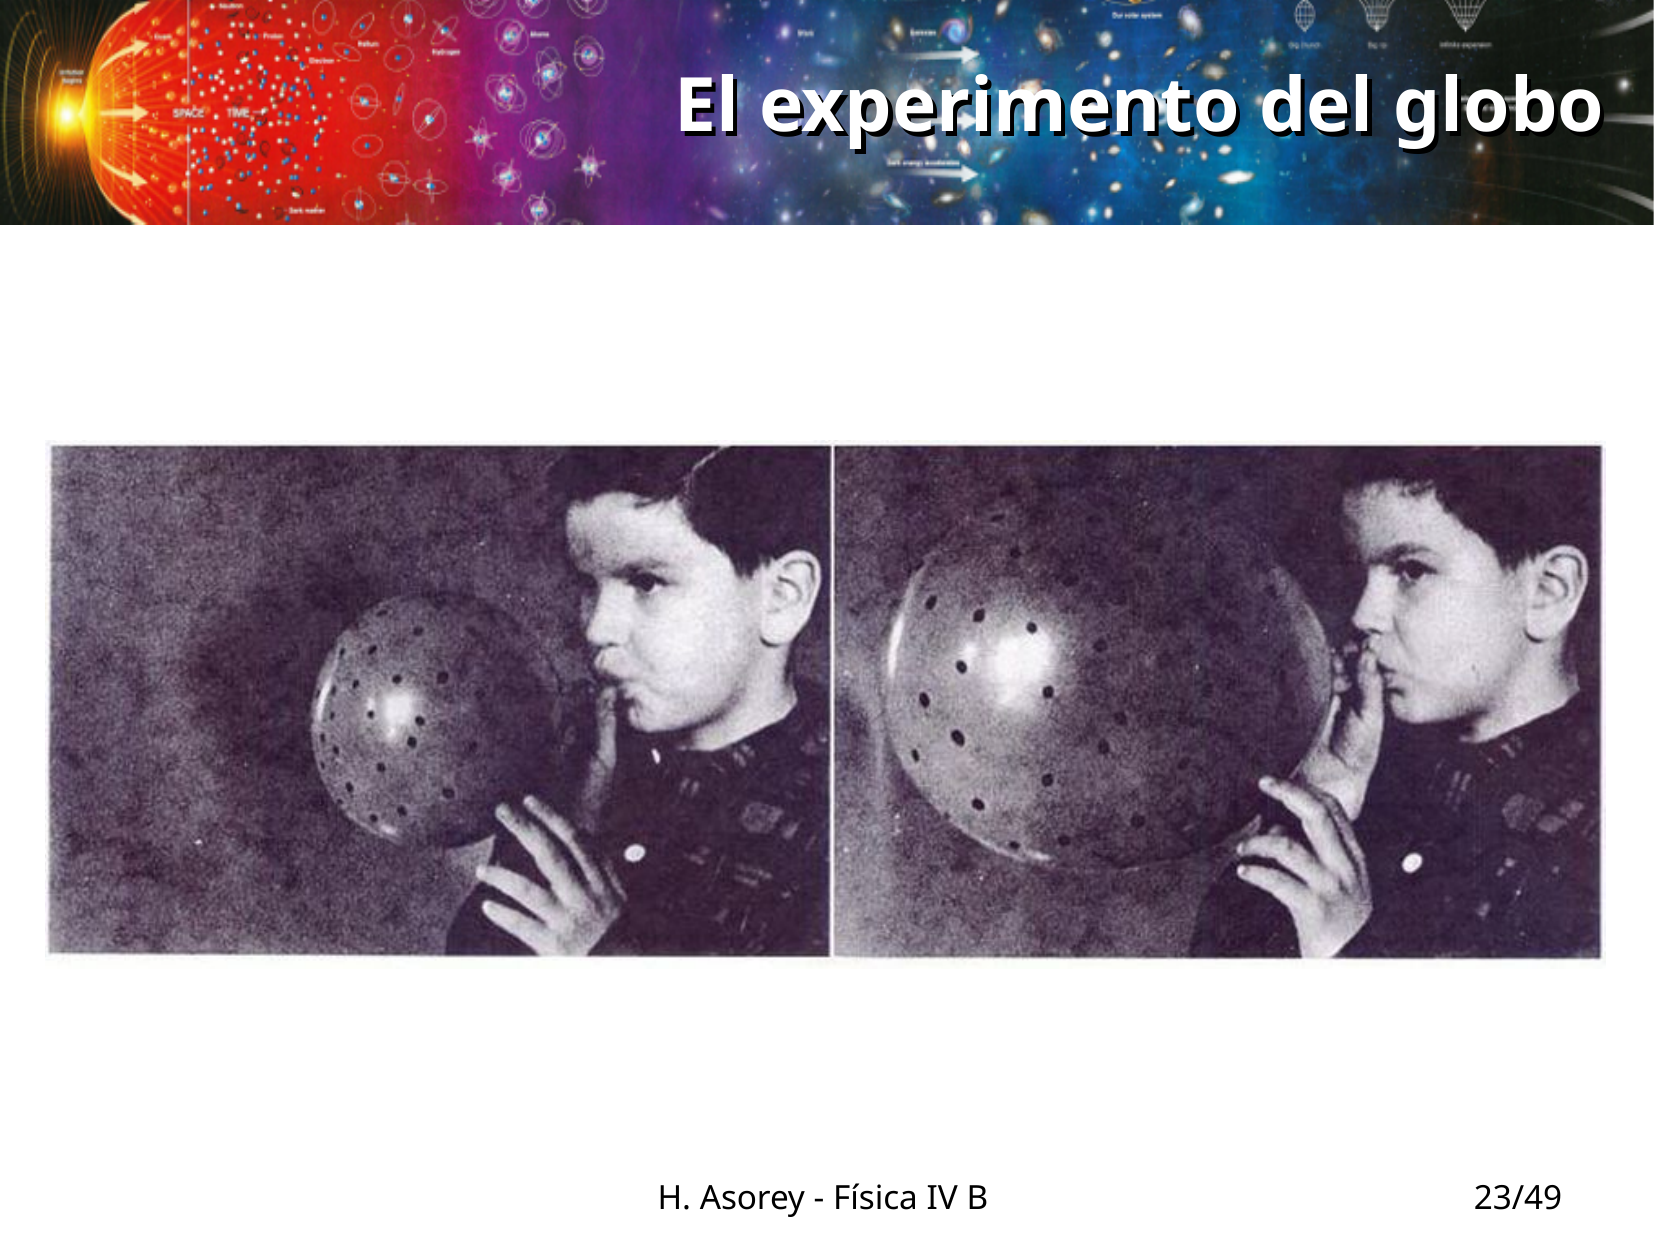

# El experimento del globo
H. Asorey - Física IV B
23